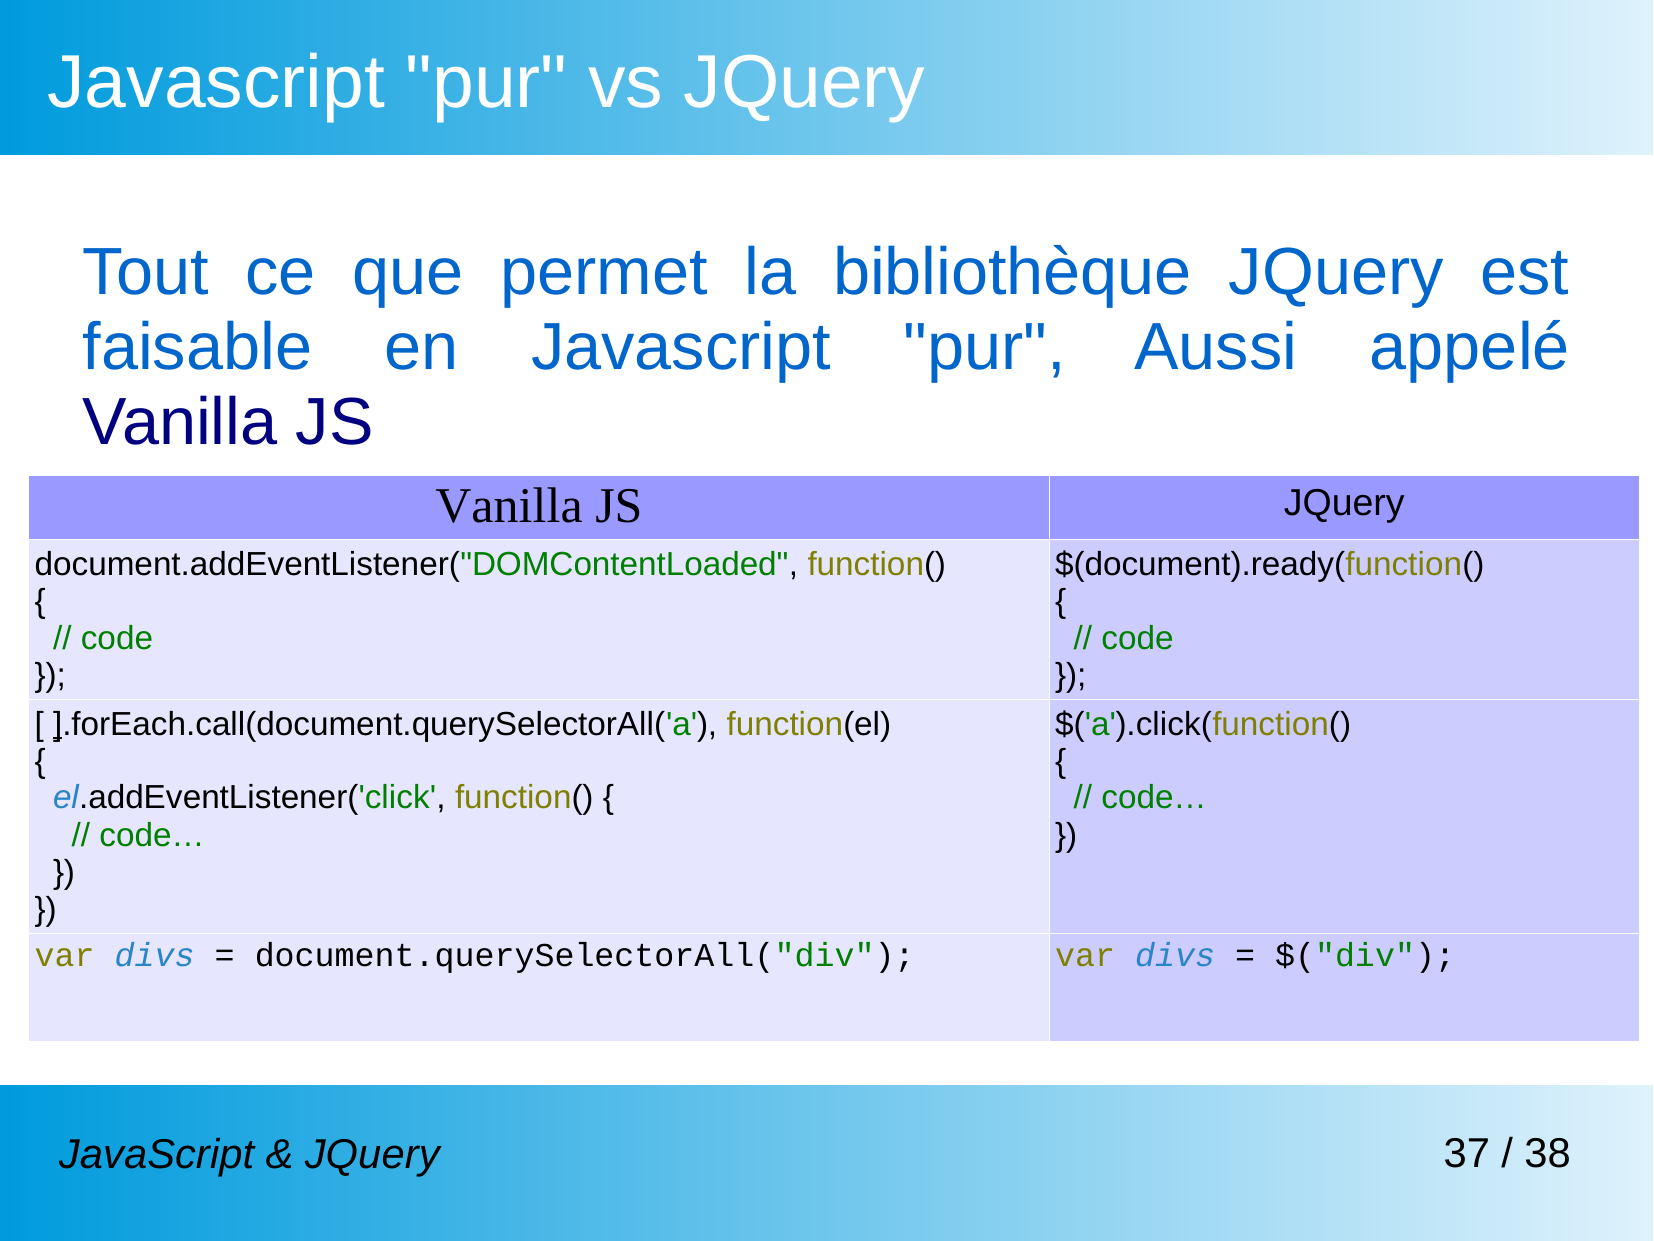

# Javascript "pur" vs JQuery
Tout ce que permet la bibliothèque JQuery est faisable en Javascript "pur", Aussi appelé Vanilla JS
| Vanilla JS | JQuery |
| --- | --- |
| document.addEventListener("DOMContentLoaded", function() { // code }); | $(document).ready(function() { // code }); |
| [ ].forEach.call(document.querySelectorAll('a'), function(el) { el.addEventListener('click', function() { // code… }) }) | $('a').click(function() { // code… }) |
| var divs = document.querySelectorAll("div"); | var divs = $("div"); |